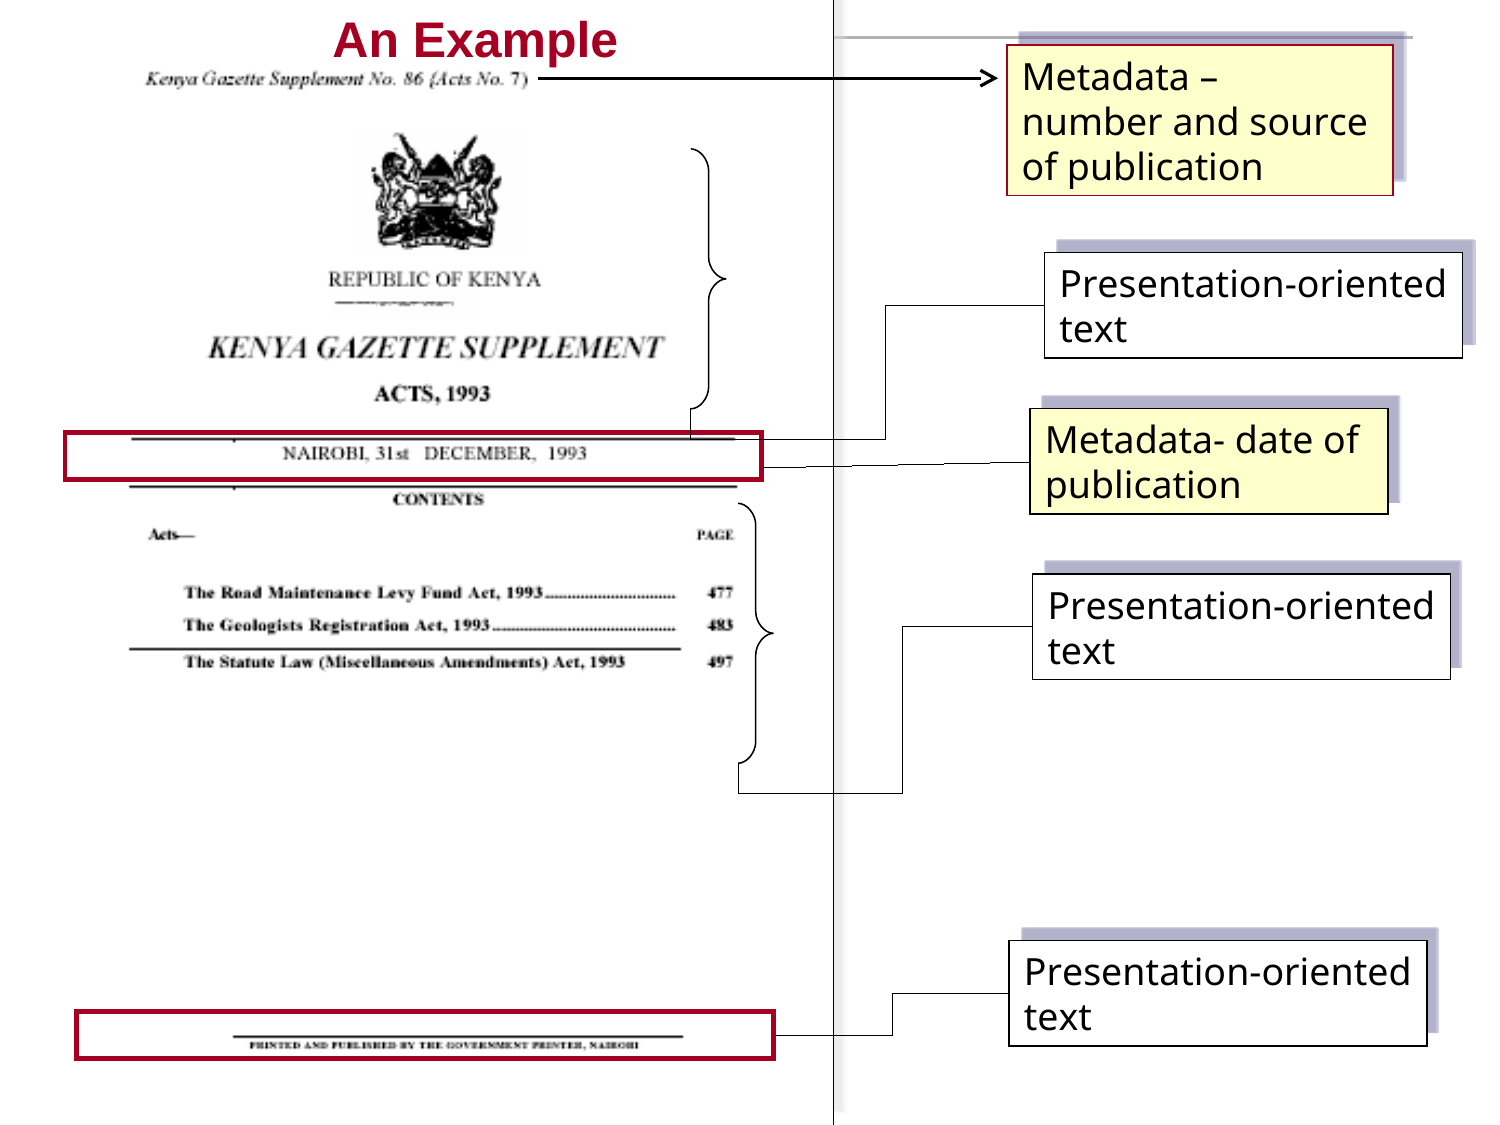

An Example
Metadata –
number and source
of publication
Presentation-oriented
text
Metadata- date of publication
Presentation-oriented
text
Presentation-oriented
text